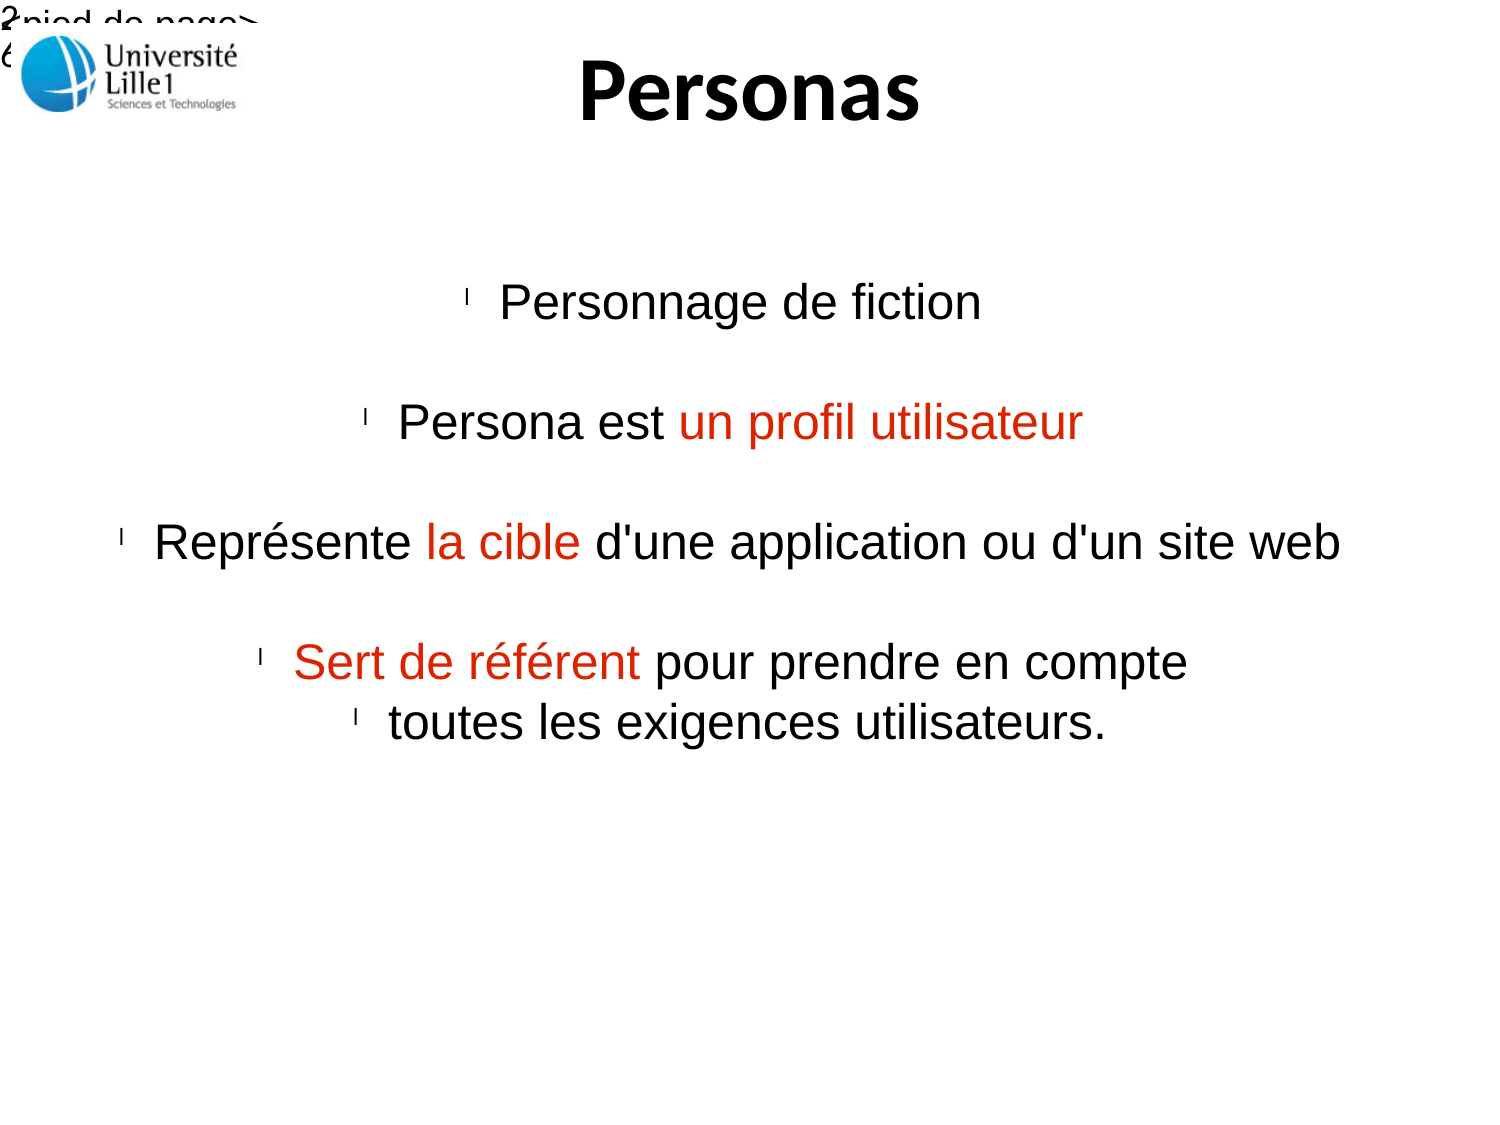

<pied de page>
Personas
Personnage de fiction
Persona est un profil utilisateur
Représente la cible d'une application ou d'un site web
Sert de référent pour prendre en compte
toutes les exigences utilisateurs.